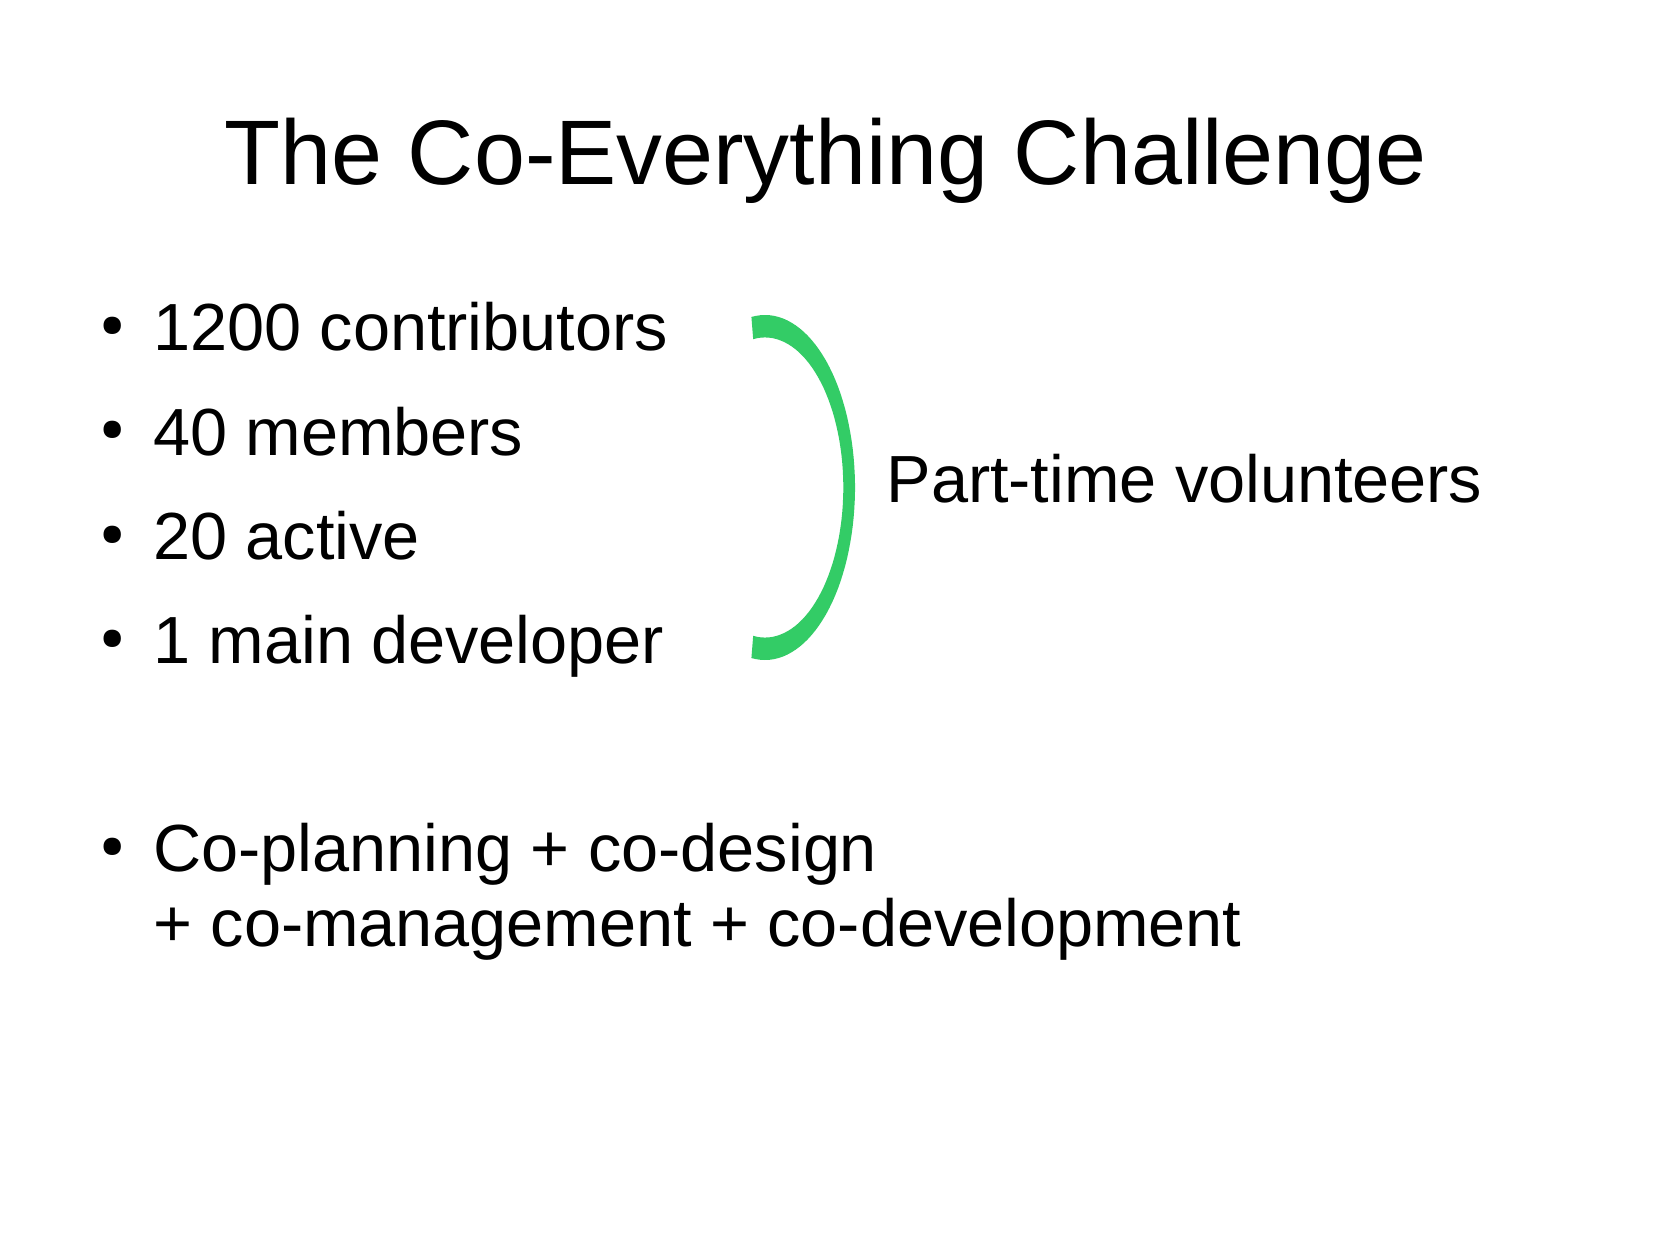

# The Co-Everything Challenge
1200 contributors
40 members
20 active
1 main developer
Co-planning + co-design
+ co-management + co-development
Part-time volunteers